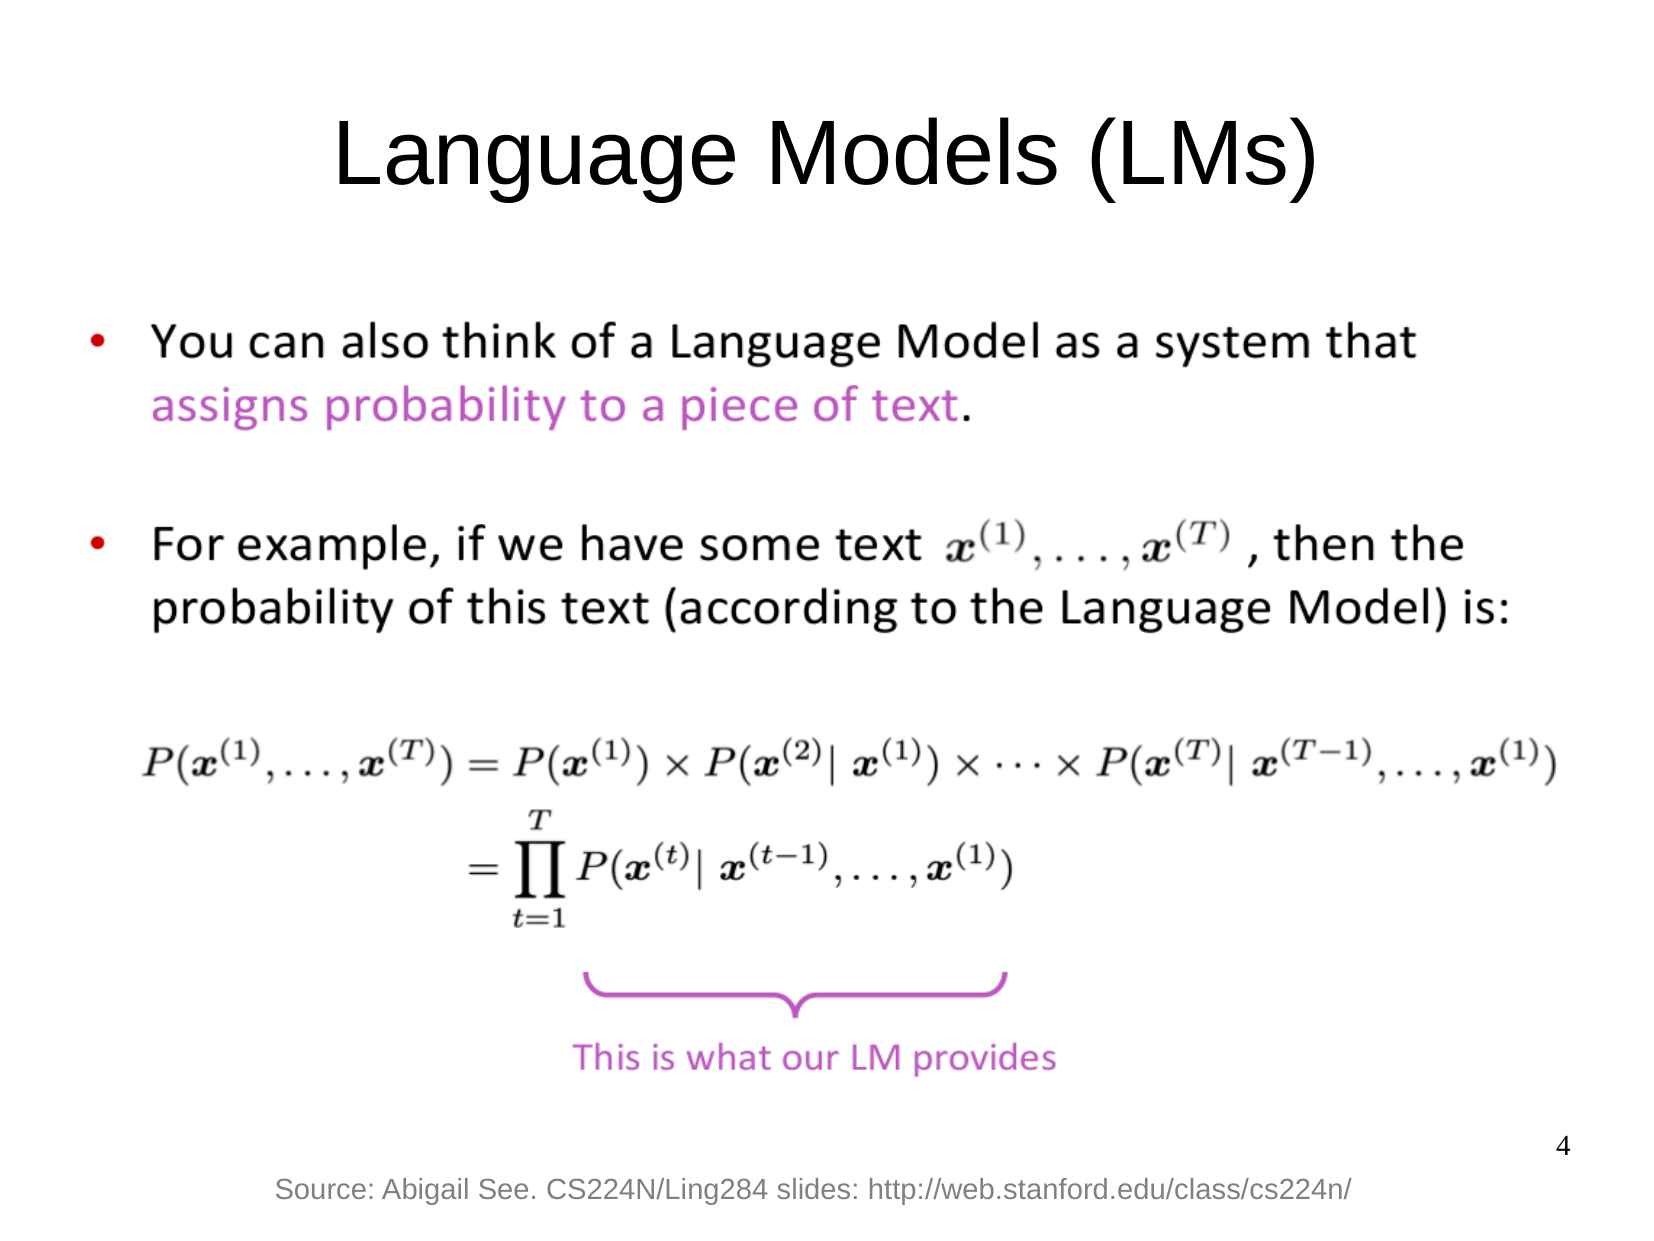

# Language Models (LMs)
4
Source: Abigail See. CS224N/Ling284 slides: http://web.stanford.edu/class/cs224n/